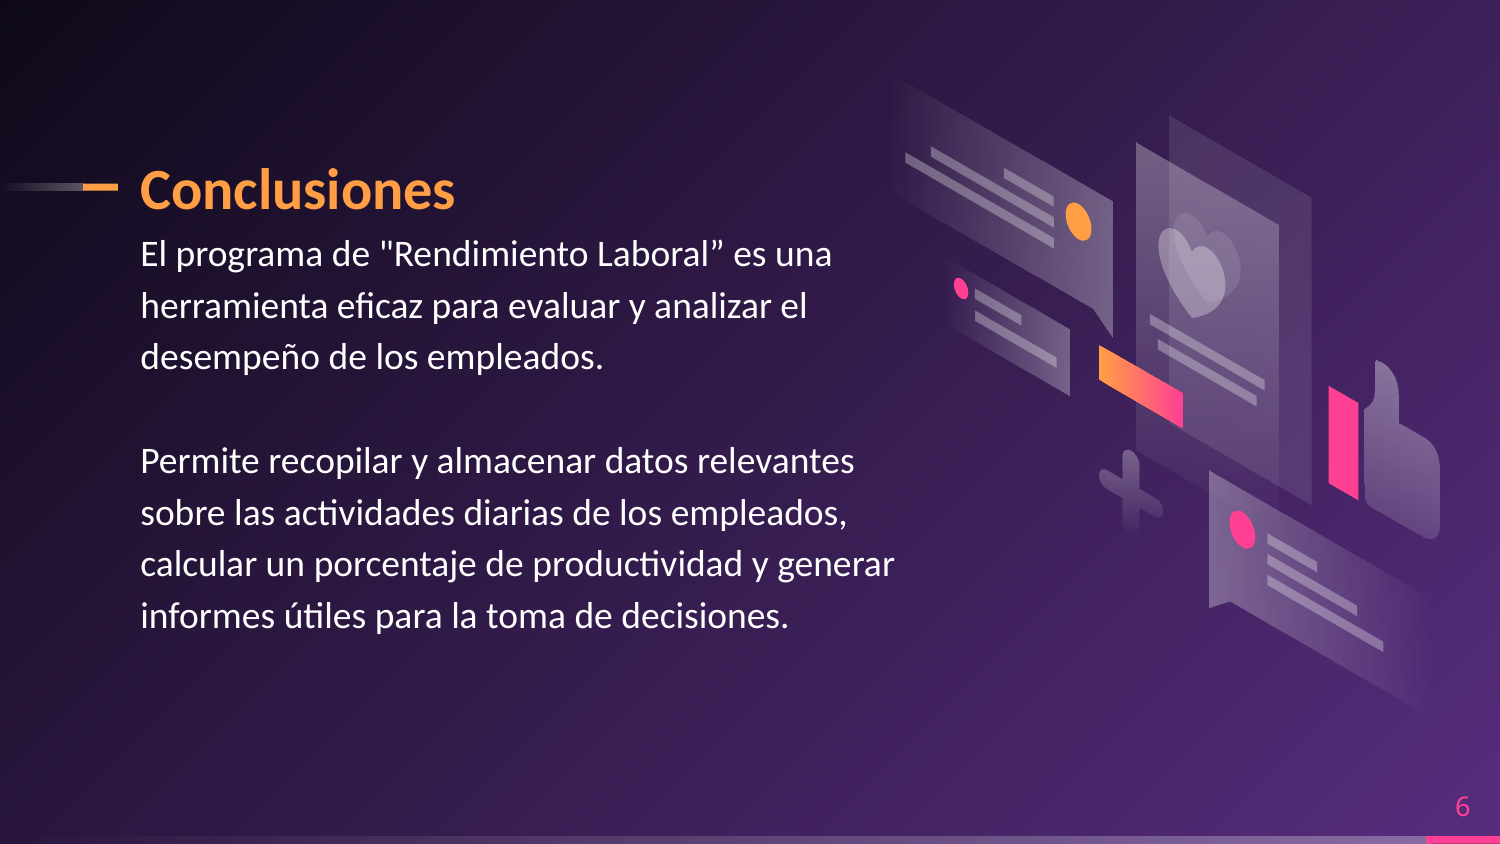

# Conclusiones
El programa de "Rendimiento Laboral” es una herramienta eficaz para evaluar y analizar el desempeño de los empleados.
Permite recopilar y almacenar datos relevantes sobre las actividades diarias de los empleados, calcular un porcentaje de productividad y generar informes útiles para la toma de decisiones.